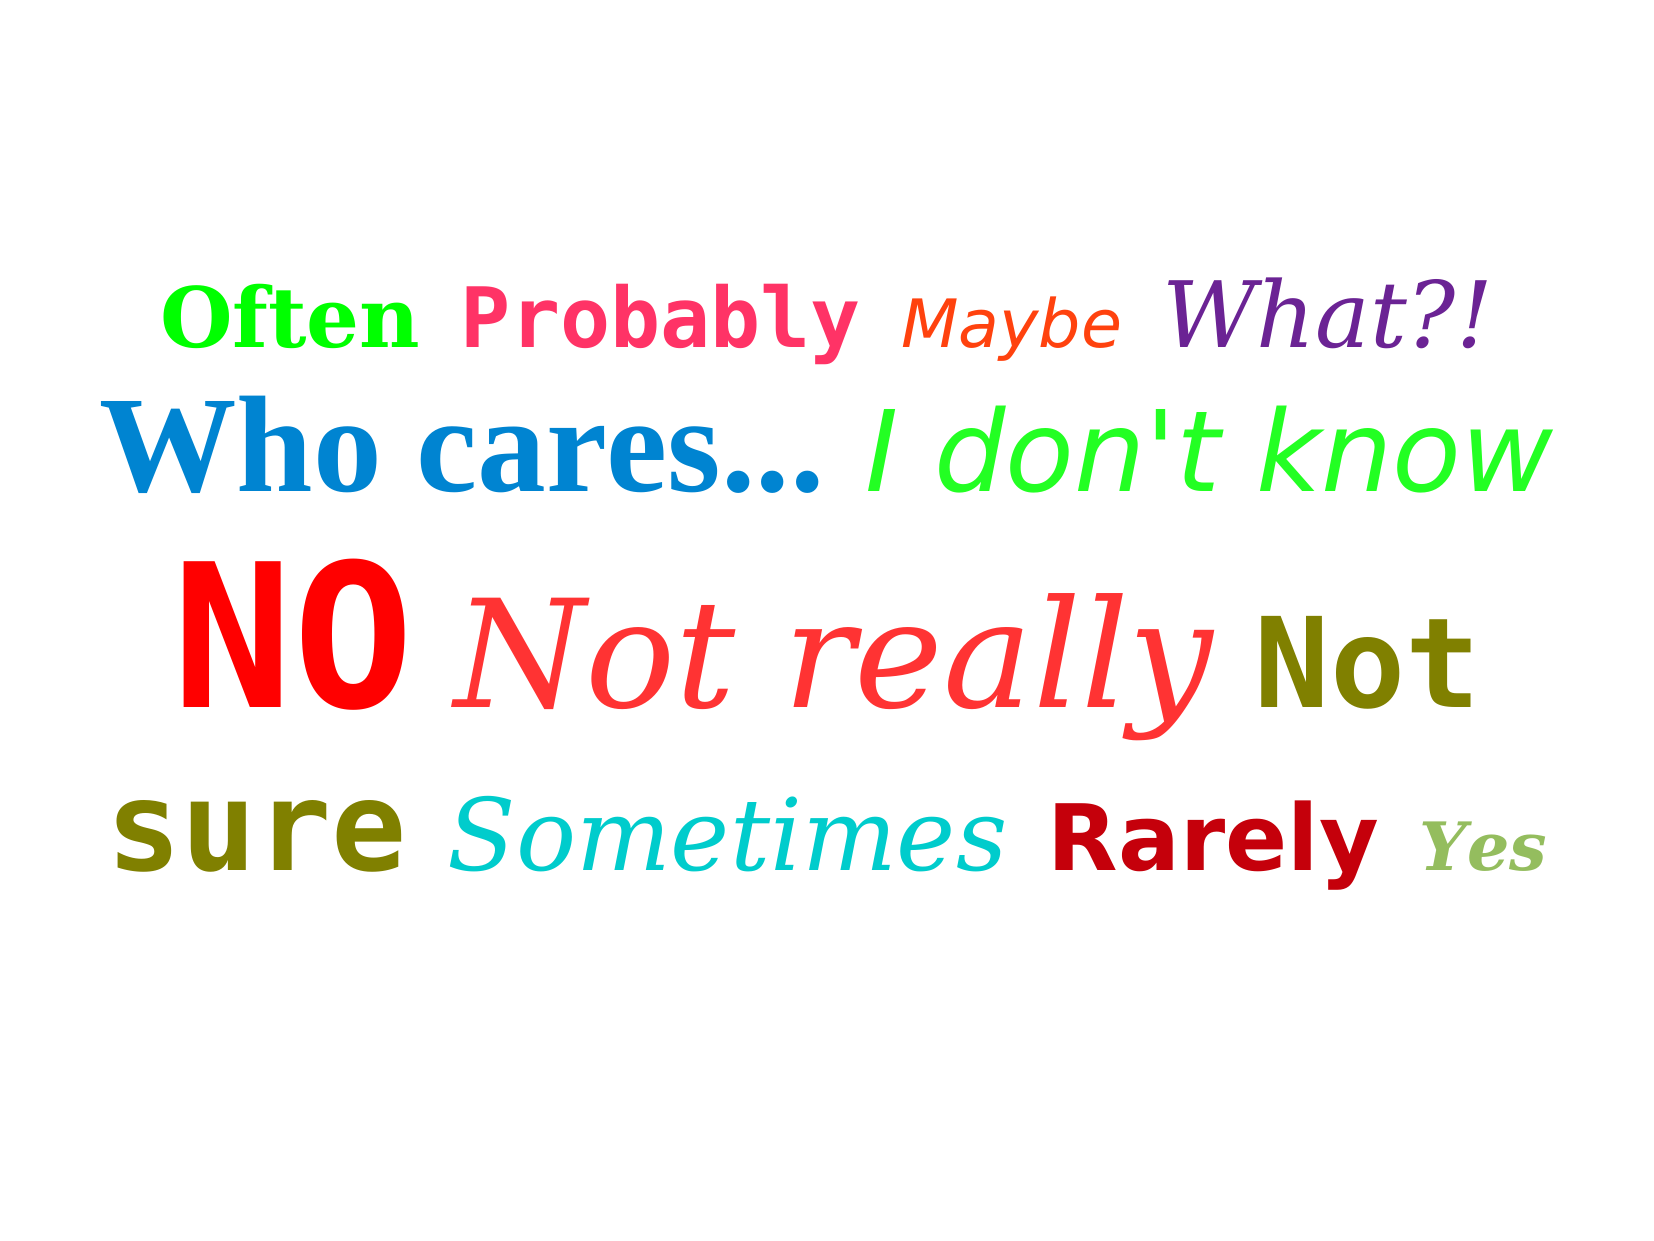

# Often Probably Maybe What?! Who cares... I don't know NO Not really Not sure Sometimes Rarely Yes